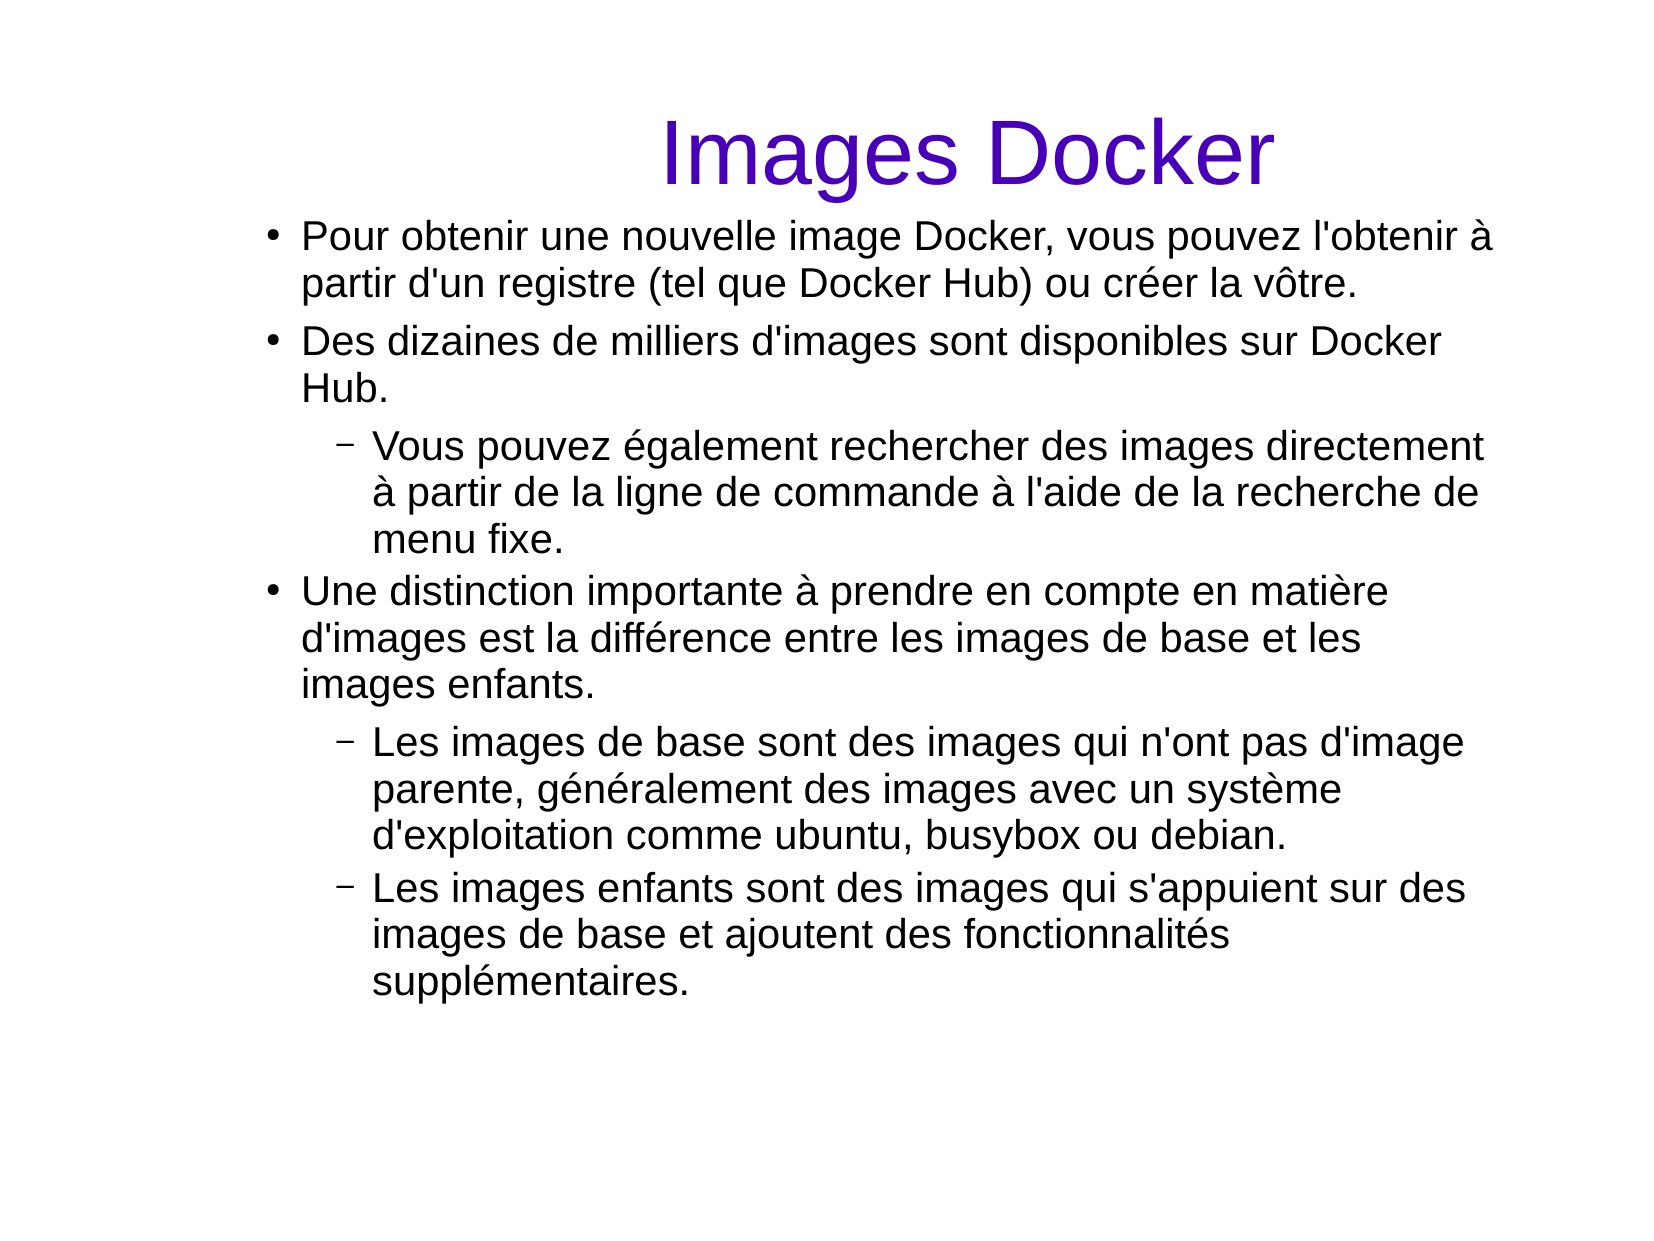

# Images Docker
Pour obtenir une nouvelle image Docker, vous pouvez l'obtenir à partir d'un registre (tel que Docker Hub) ou créer la vôtre.
Des dizaines de milliers d'images sont disponibles sur Docker Hub.
Vous pouvez également rechercher des images directement à partir de la ligne de commande à l'aide de la recherche de menu fixe.
Une distinction importante à prendre en compte en matière d'images est la différence entre les images de base et les images enfants.
Les images de base sont des images qui n'ont pas d'image parente, généralement des images avec un système d'exploitation comme ubuntu, busybox ou debian.
Les images enfants sont des images qui s'appuient sur des images de base et ajoutent des fonctionnalités supplémentaires.